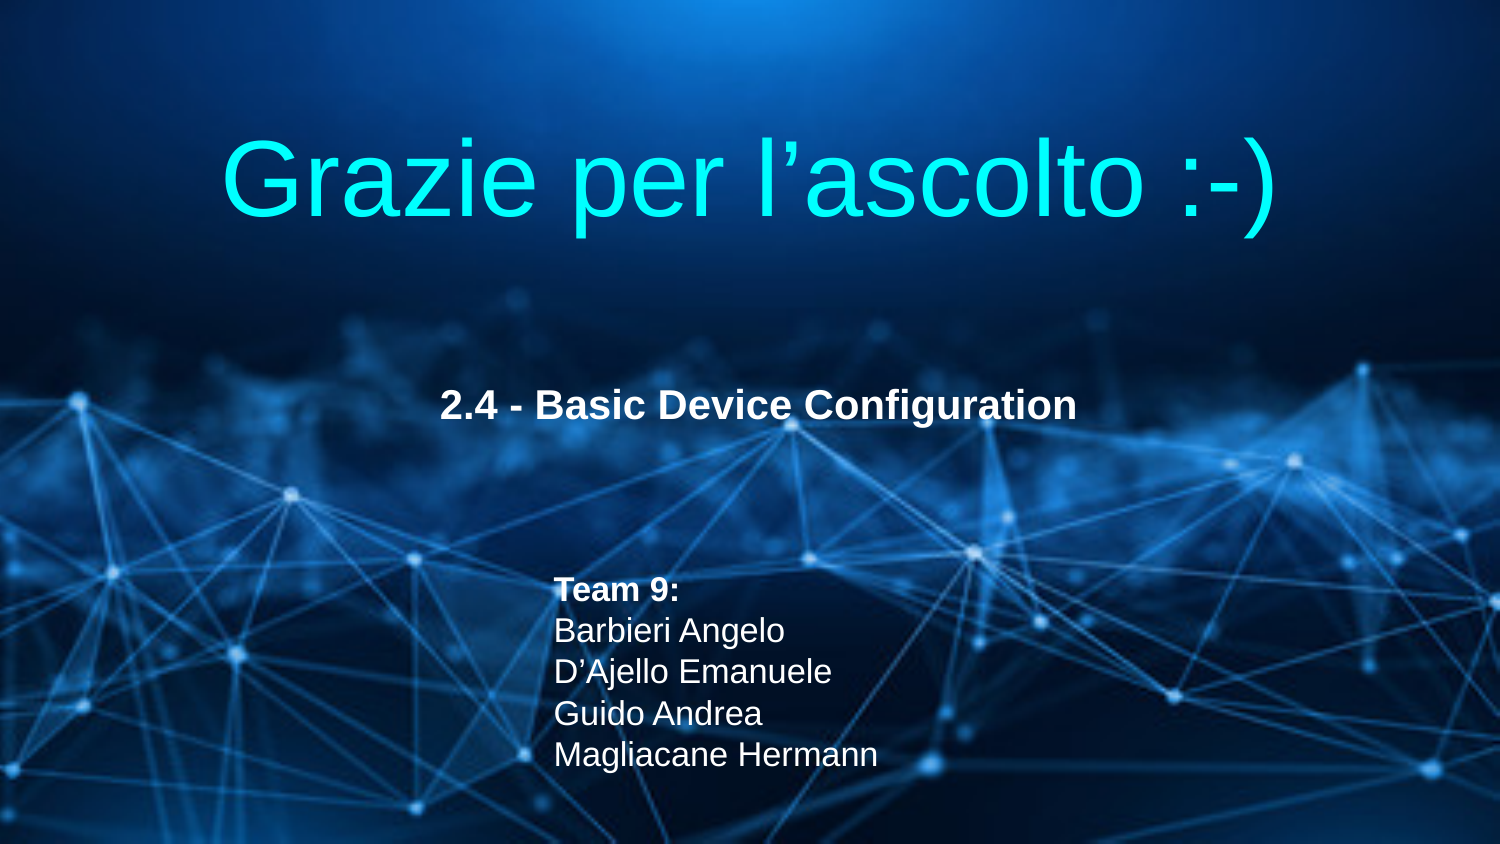

# Grazie per l’ascolto :-)
2.4 - Basic Device Configuration
Team 9:
Barbieri Angelo
D’Ajello Emanuele
Guido Andrea
Magliacane Hermann